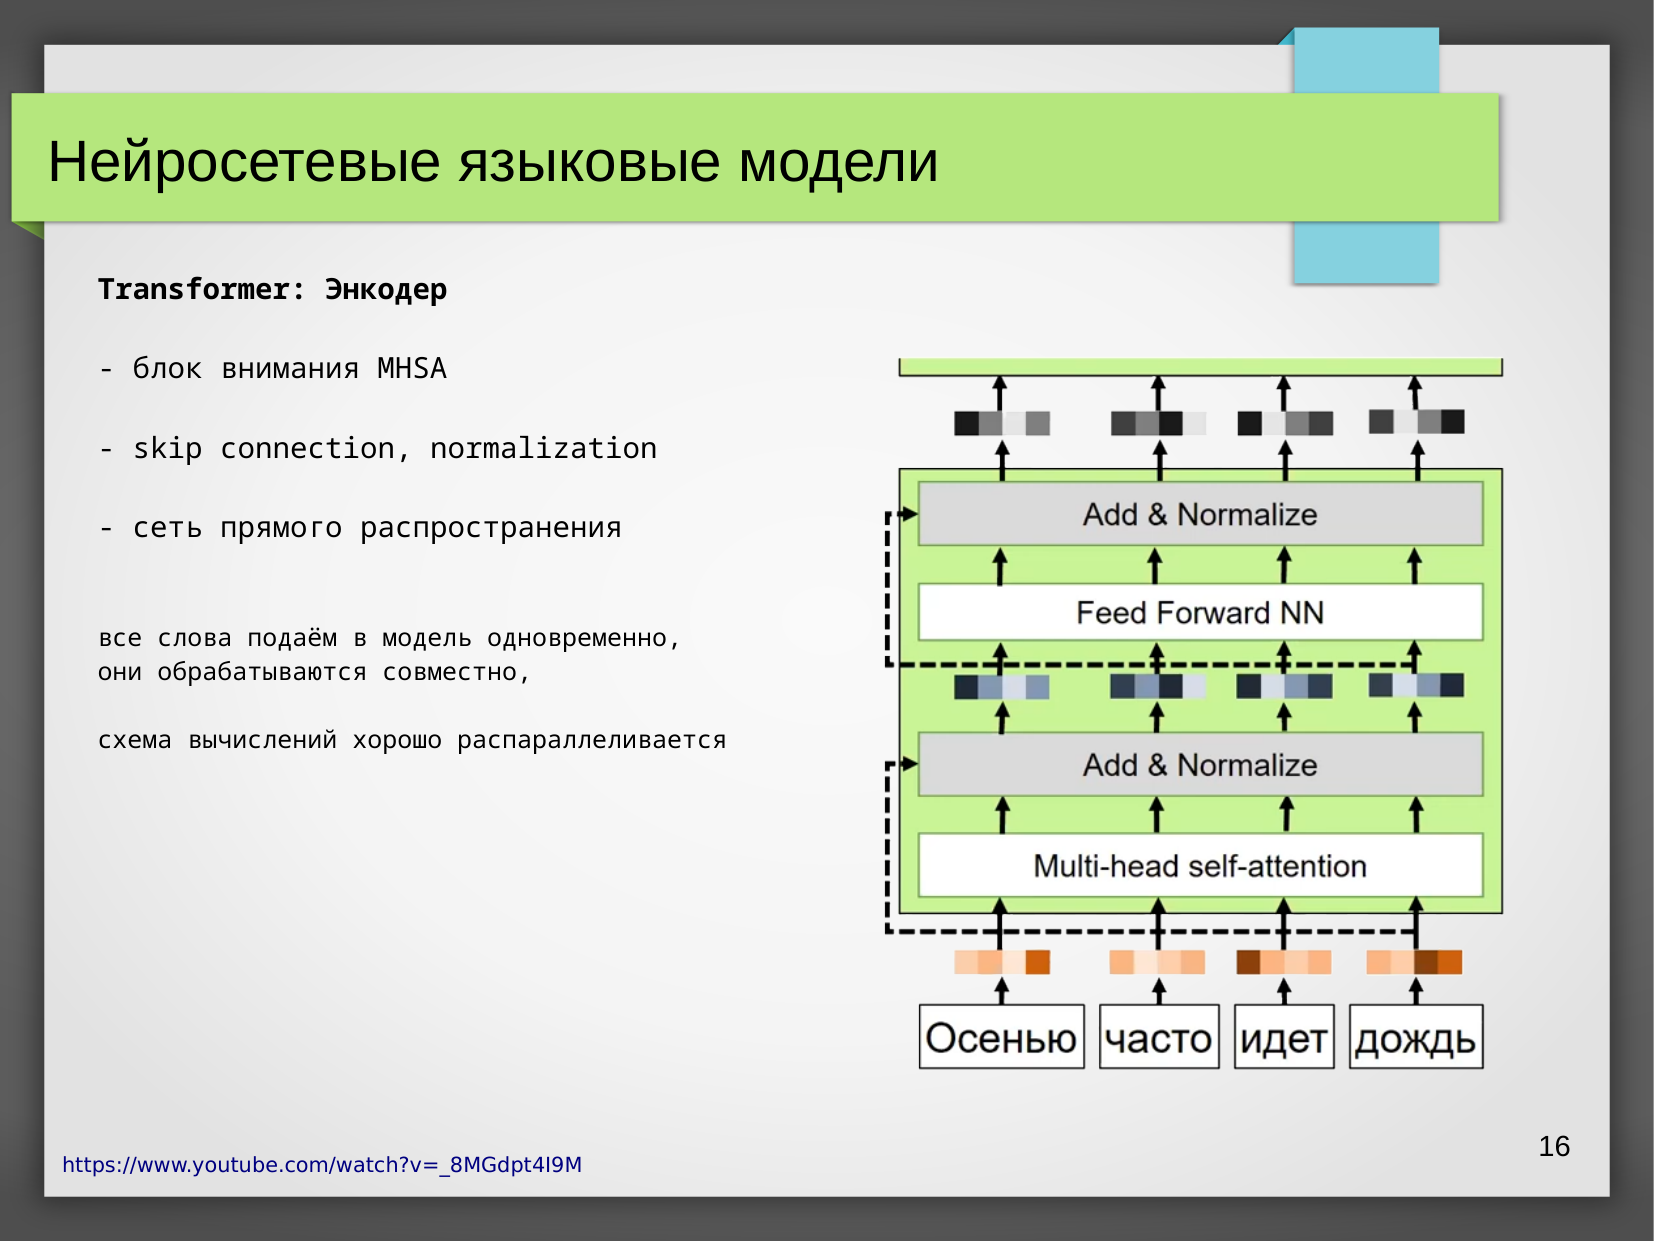

# Нейросетевые языковые модели
Transformer: Энкодер
- блок внимания MHSA
- skip connection, normalization
- сеть прямого распространения
все слова подаём в модель одновременно,
они обрабатываются совместно,
схема вычислений хорошо распараллеливается
16
https://www.youtube.com/watch?v=_8MGdpt4I9M